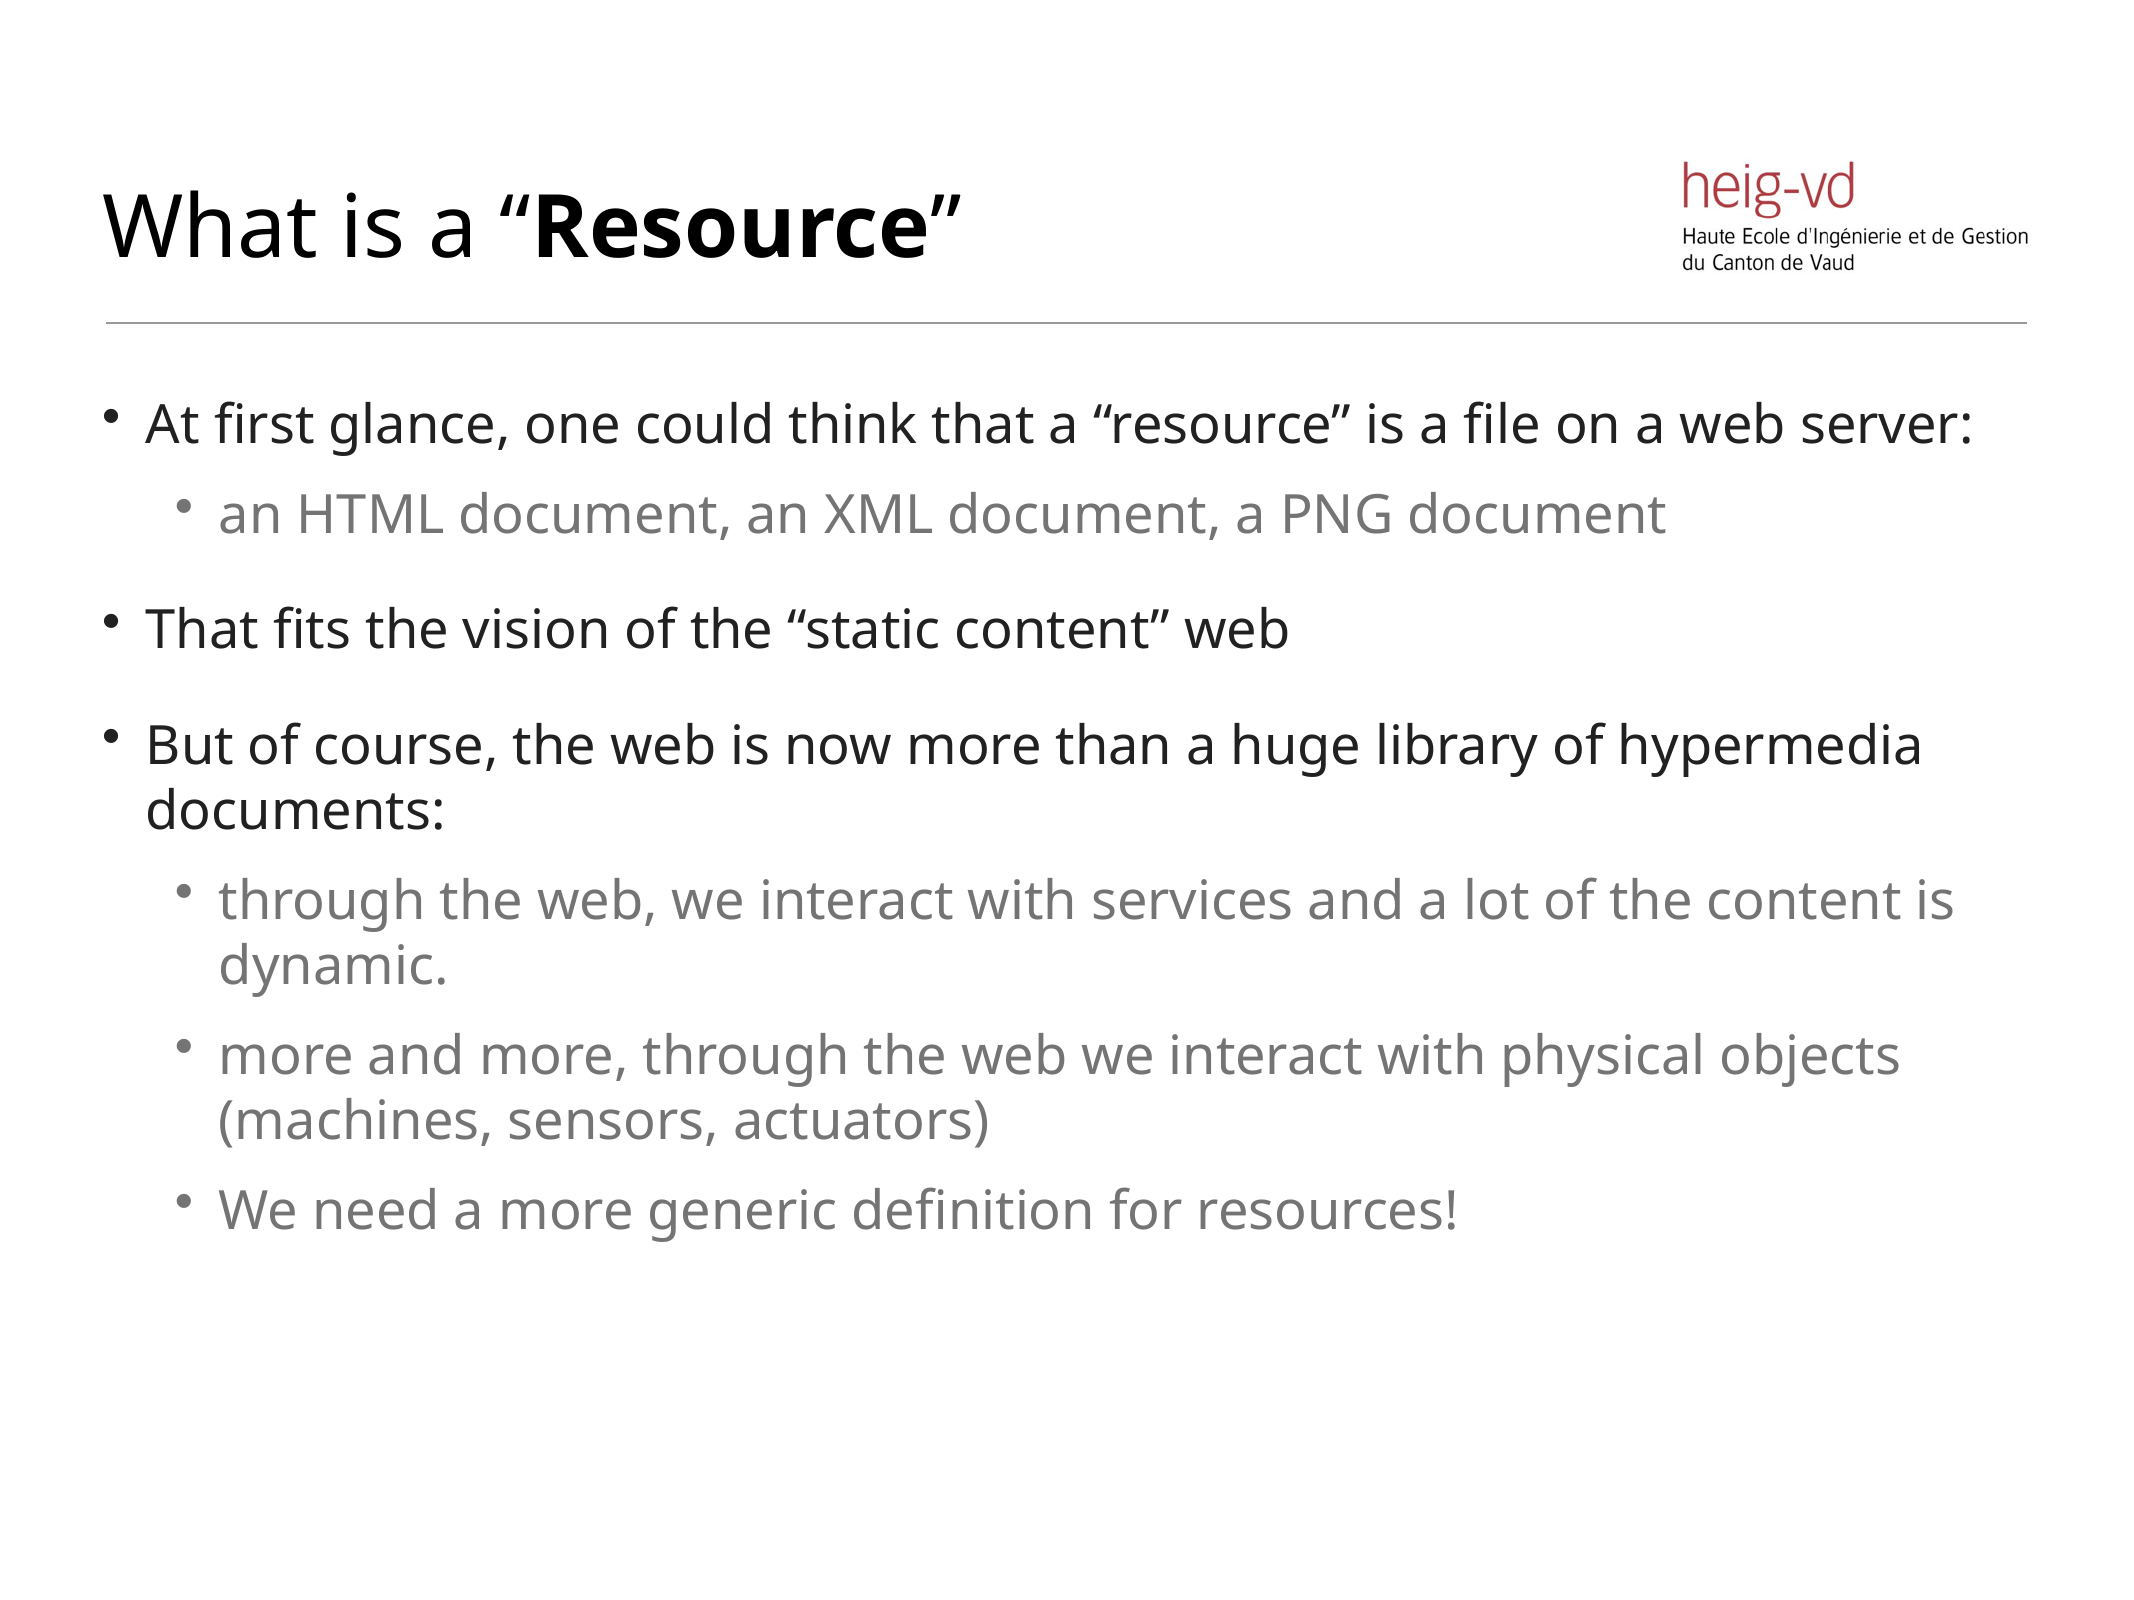

# What is a “Resource”
At first glance, one could think that a “resource” is a file on a web server:
an HTML document, an XML document, a PNG document
That fits the vision of the “static content” web
But of course, the web is now more than a huge library of hypermedia documents:
through the web, we interact with services and a lot of the content is dynamic.
more and more, through the web we interact with physical objects (machines, sensors, actuators)
We need a more generic definition for resources!